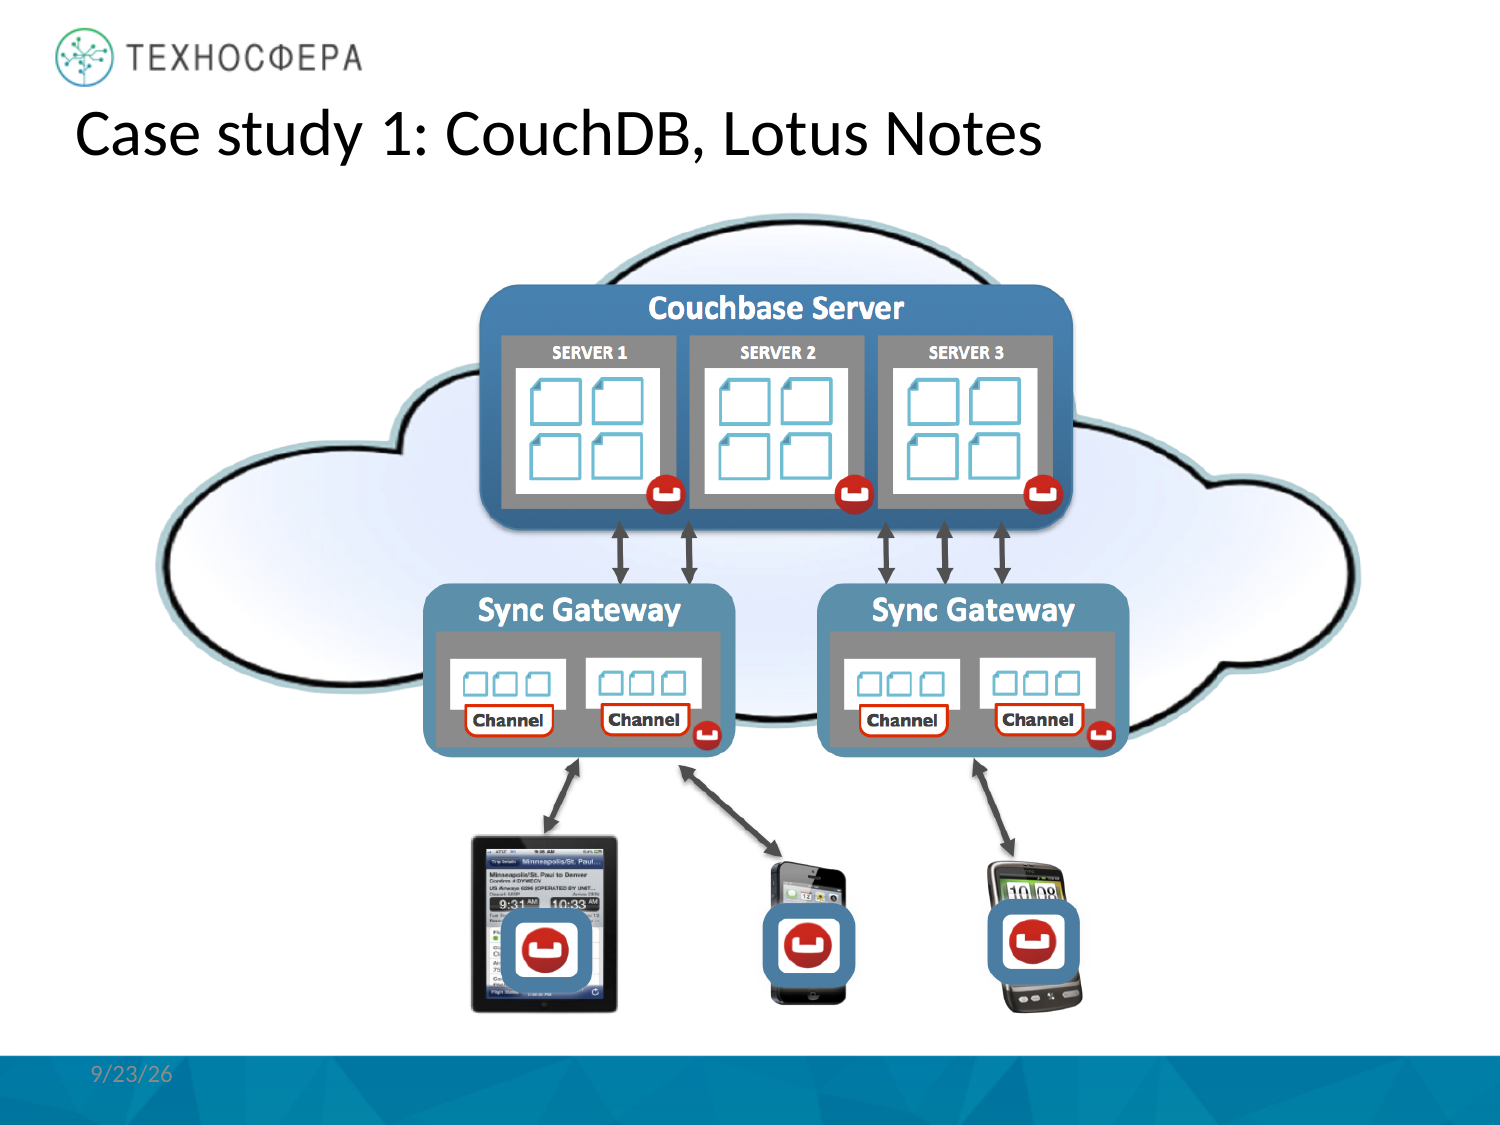

# Case study 1: CouchDB, Lotus Notes